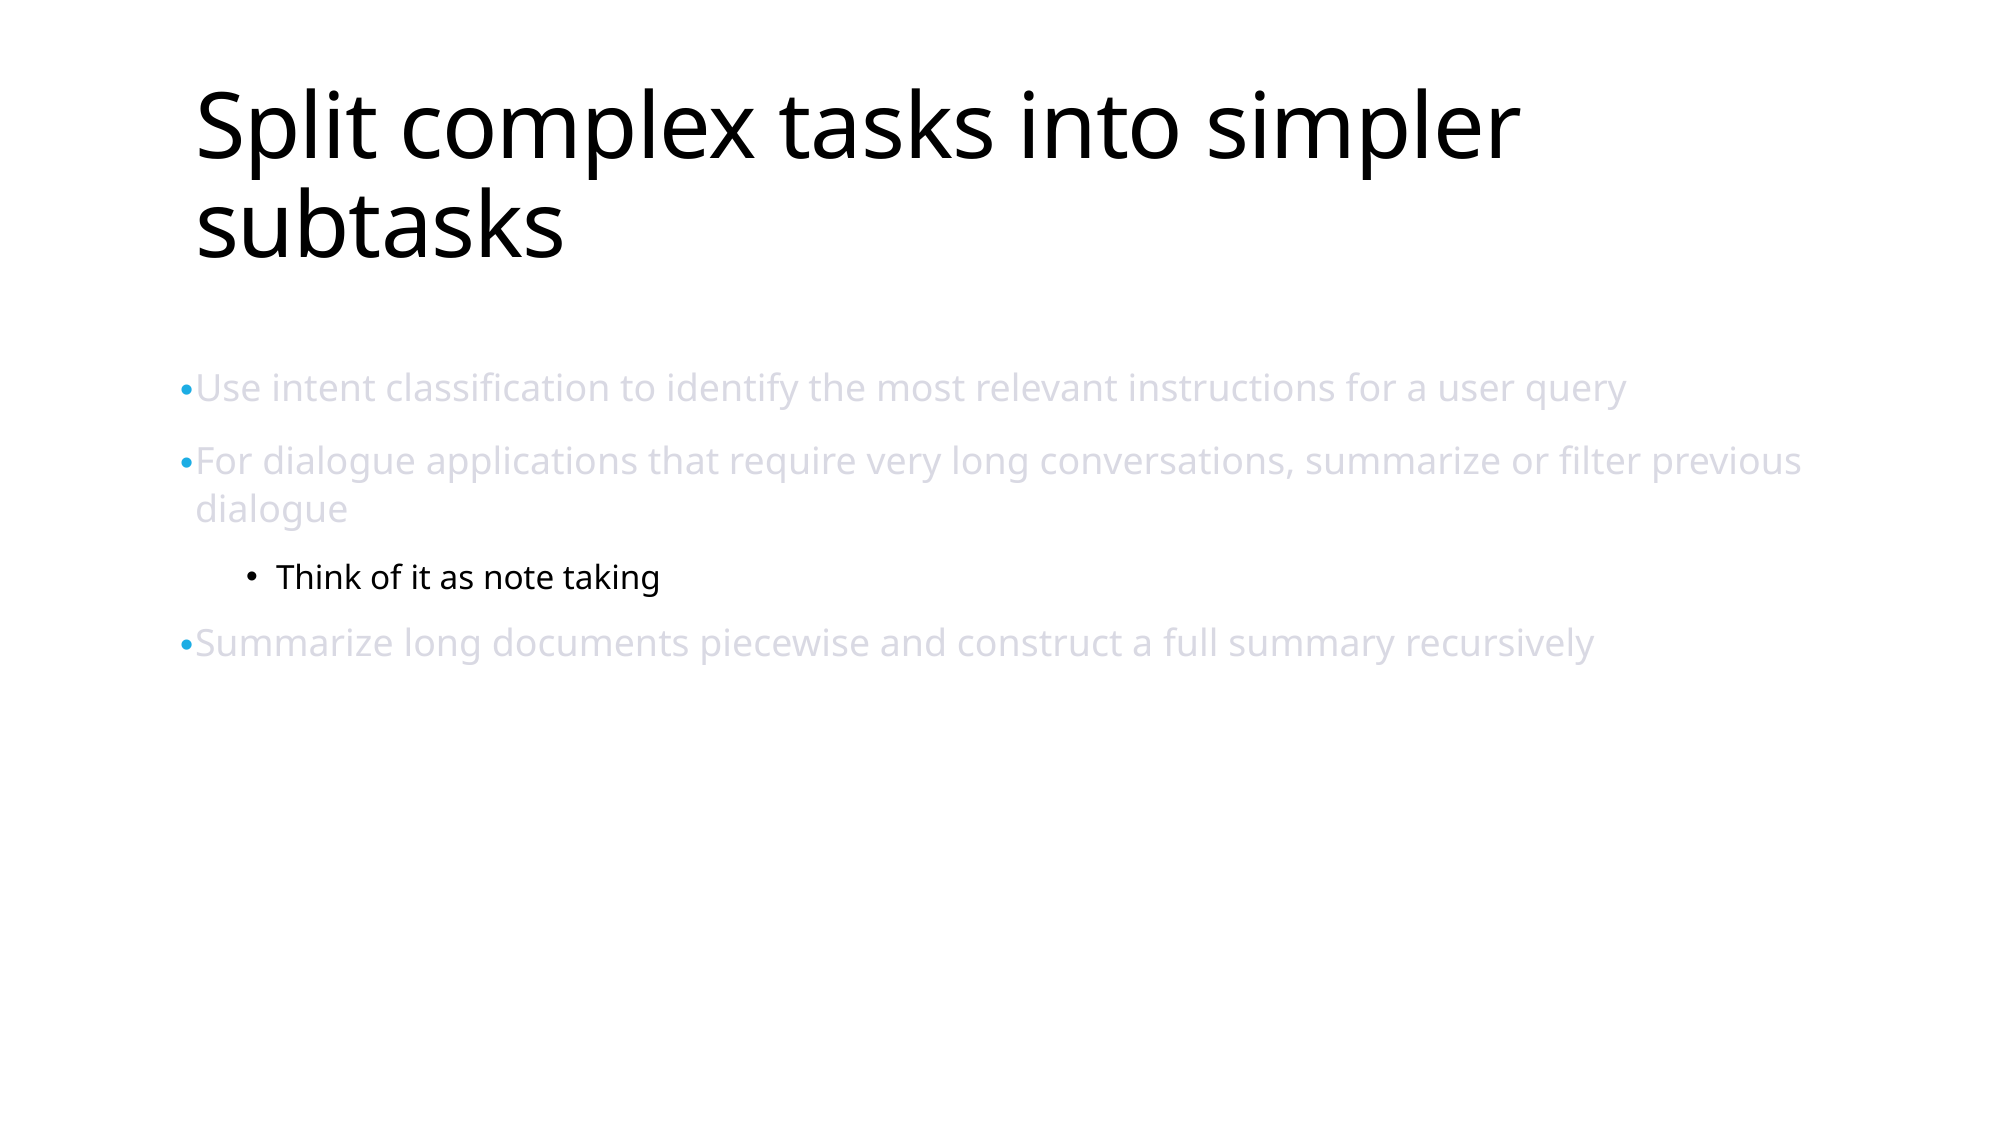

# Split complex tasks into simpler subtasks
Use intent classification to identify the most relevant instructions for a user query
For dialogue applications that require very long conversations, summarize or filter previous dialogue
Think of it as note taking
Summarize long documents piecewise and construct a full summary recursively